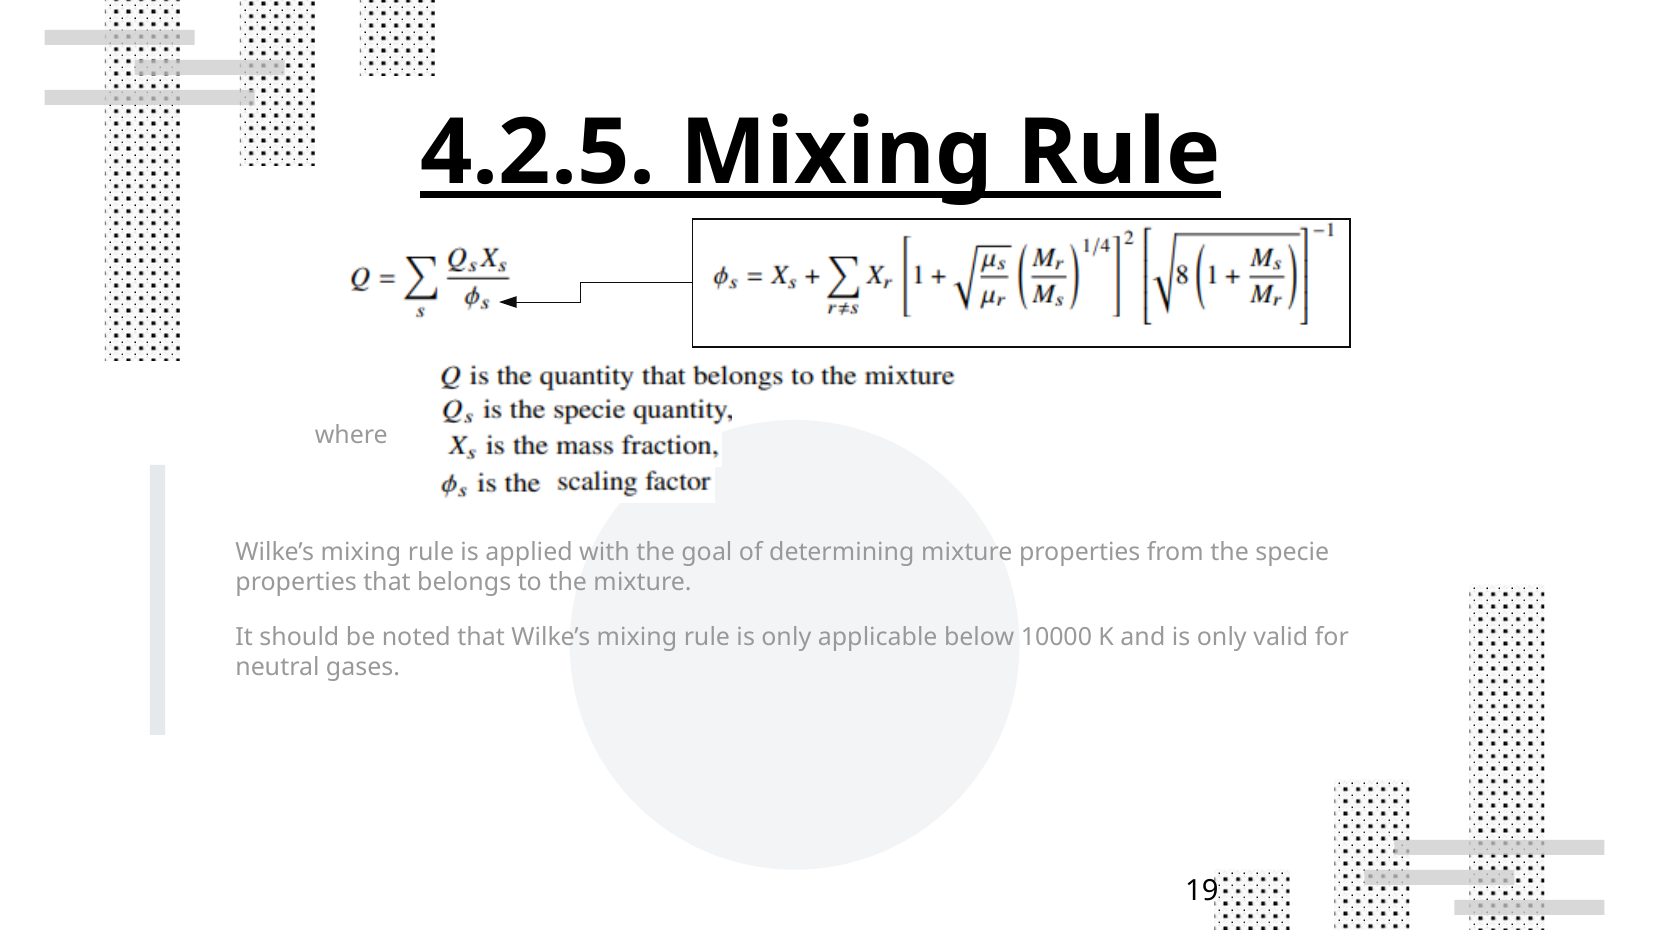

# 4.2.5. Mixing Rule
where
Wilke’s mixing rule is applied with the goal of determining mixture properties from the specie properties that belongs to the mixture.
It should be noted that Wilke’s mixing rule is only applicable below 10000 K and is only valid for neutral gases.
19